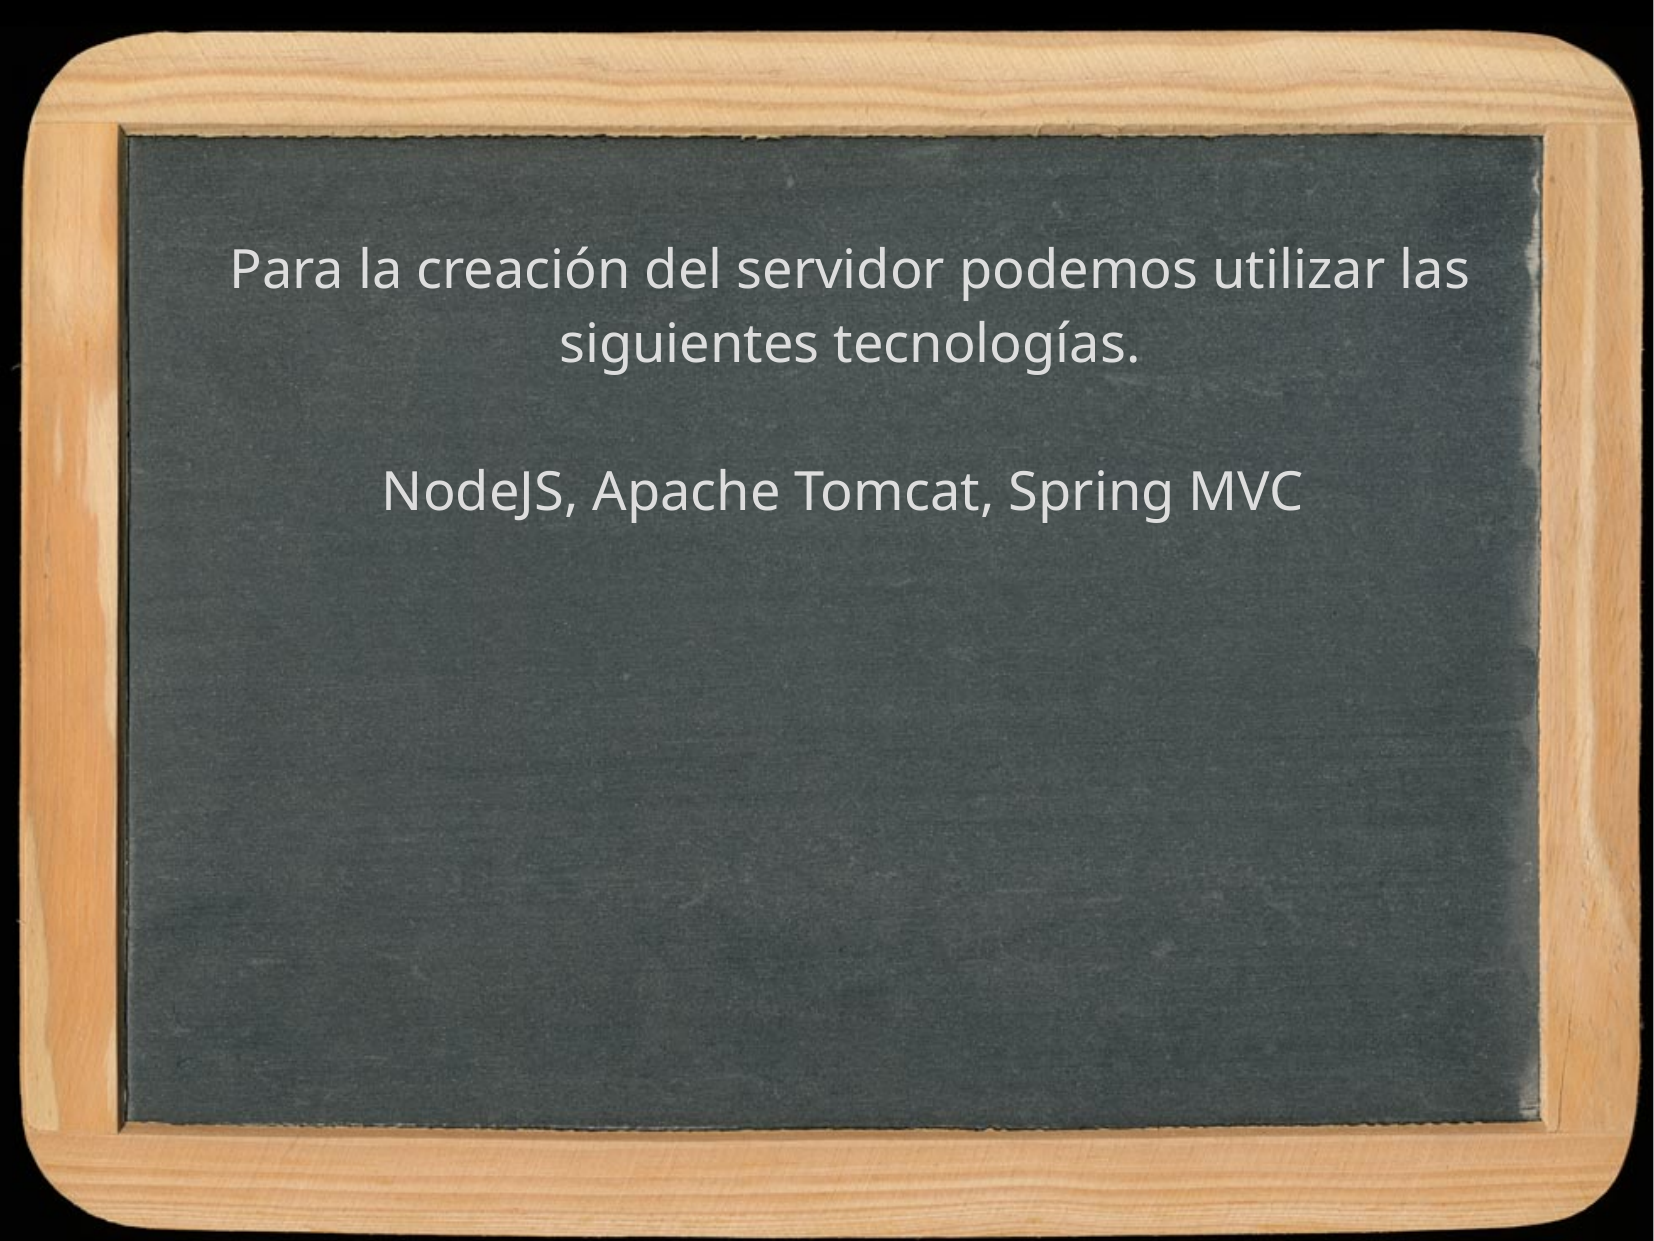

Para la creación del servidor podemos utilizar las siguientes tecnologías.
NodeJS, Apache Tomcat, Spring MVC